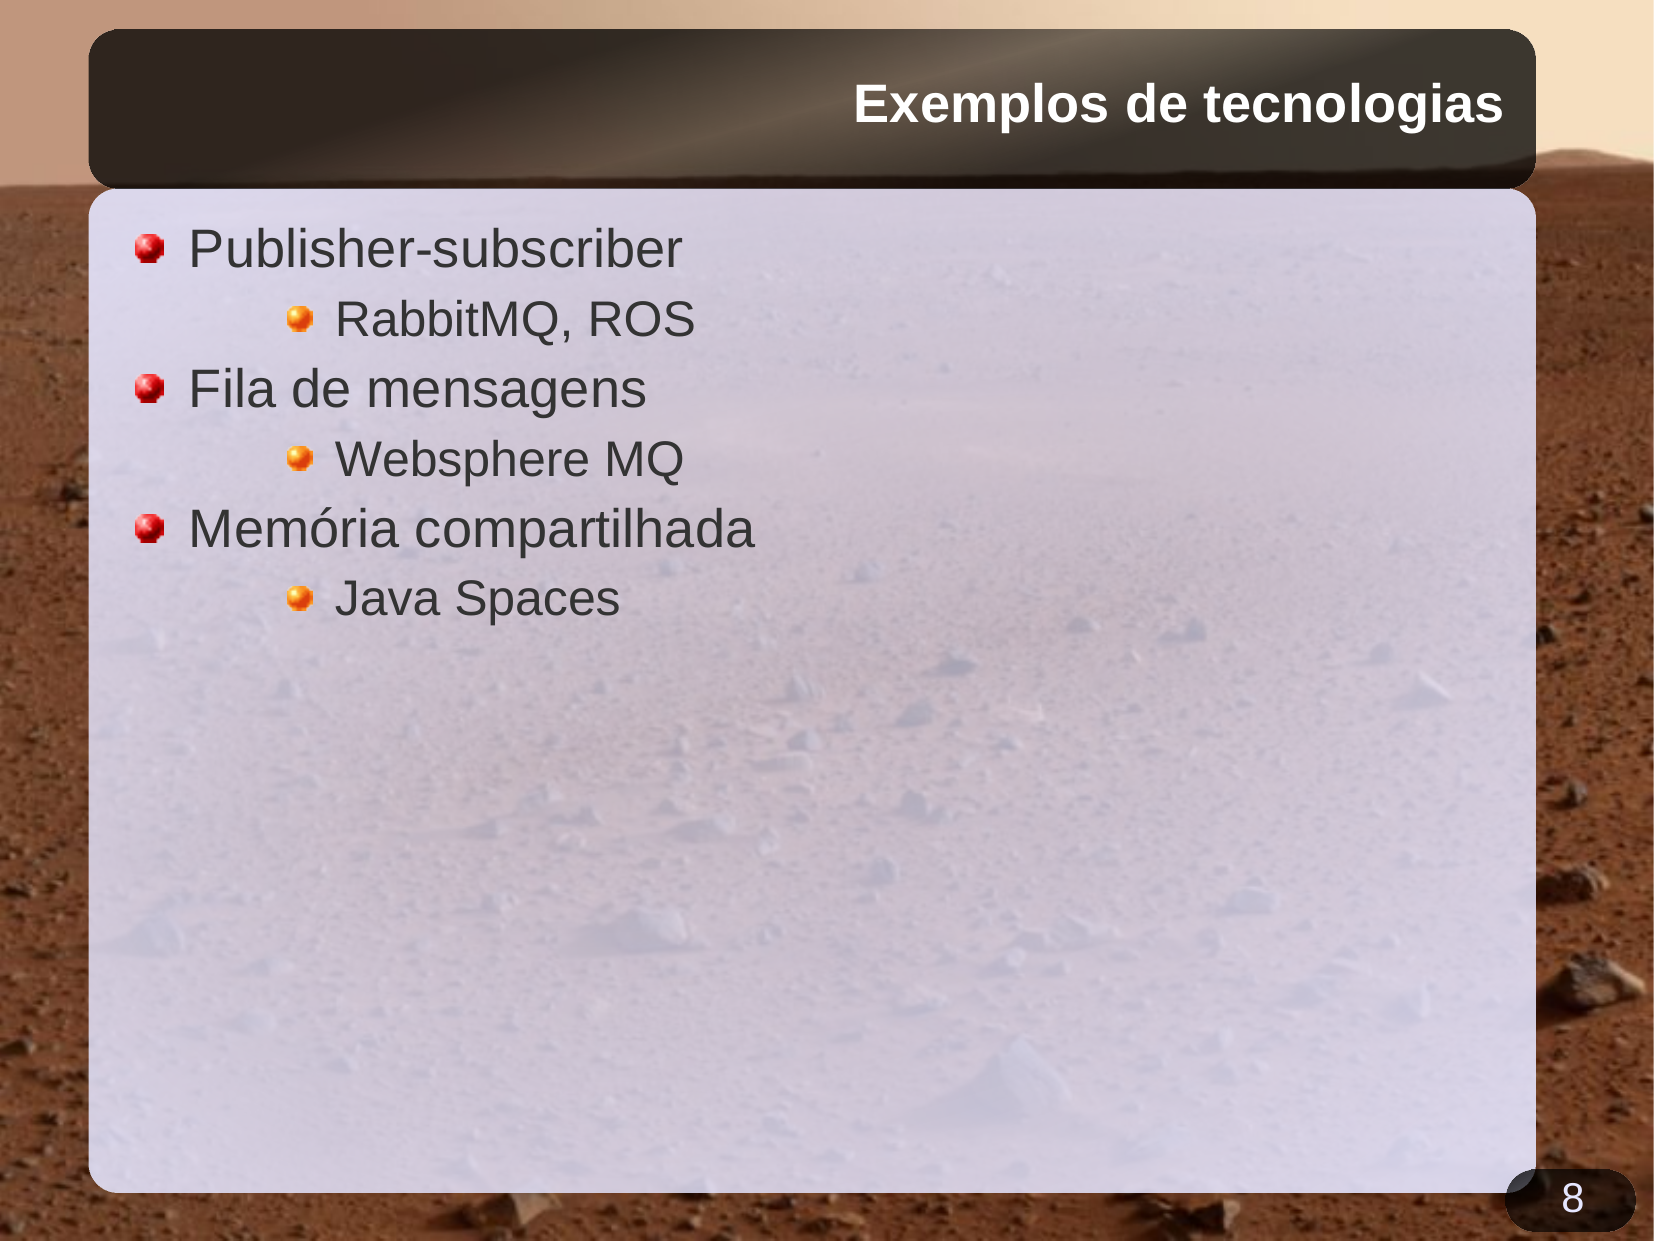

# Exemplos de tecnologias
Publisher-subscriber
RabbitMQ, ROS
Fila de mensagens
Websphere MQ
Memória compartilhada
Java Spaces